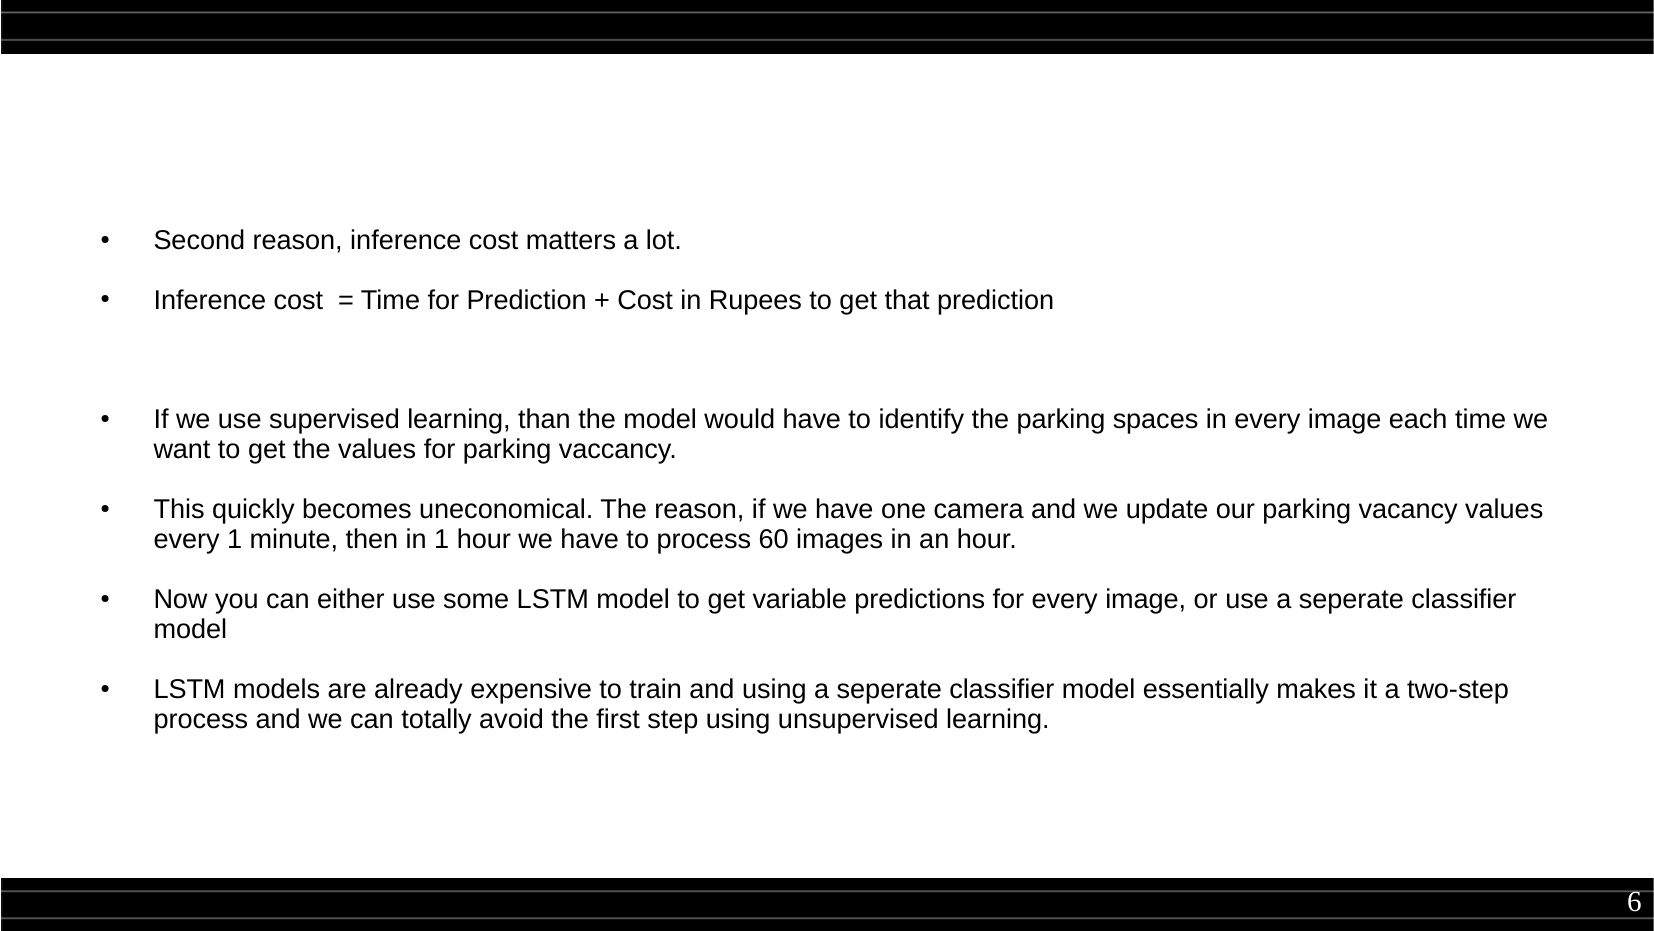

#
Second reason, inference cost matters a lot.
Inference cost = Time for Prediction + Cost in Rupees to get that prediction
If we use supervised learning, than the model would have to identify the parking spaces in every image each time we want to get the values for parking vaccancy.
This quickly becomes uneconomical. The reason, if we have one camera and we update our parking vacancy values every 1 minute, then in 1 hour we have to process 60 images in an hour.
Now you can either use some LSTM model to get variable predictions for every image, or use a seperate classifier model
LSTM models are already expensive to train and using a seperate classifier model essentially makes it a two-step process and we can totally avoid the first step using unsupervised learning.